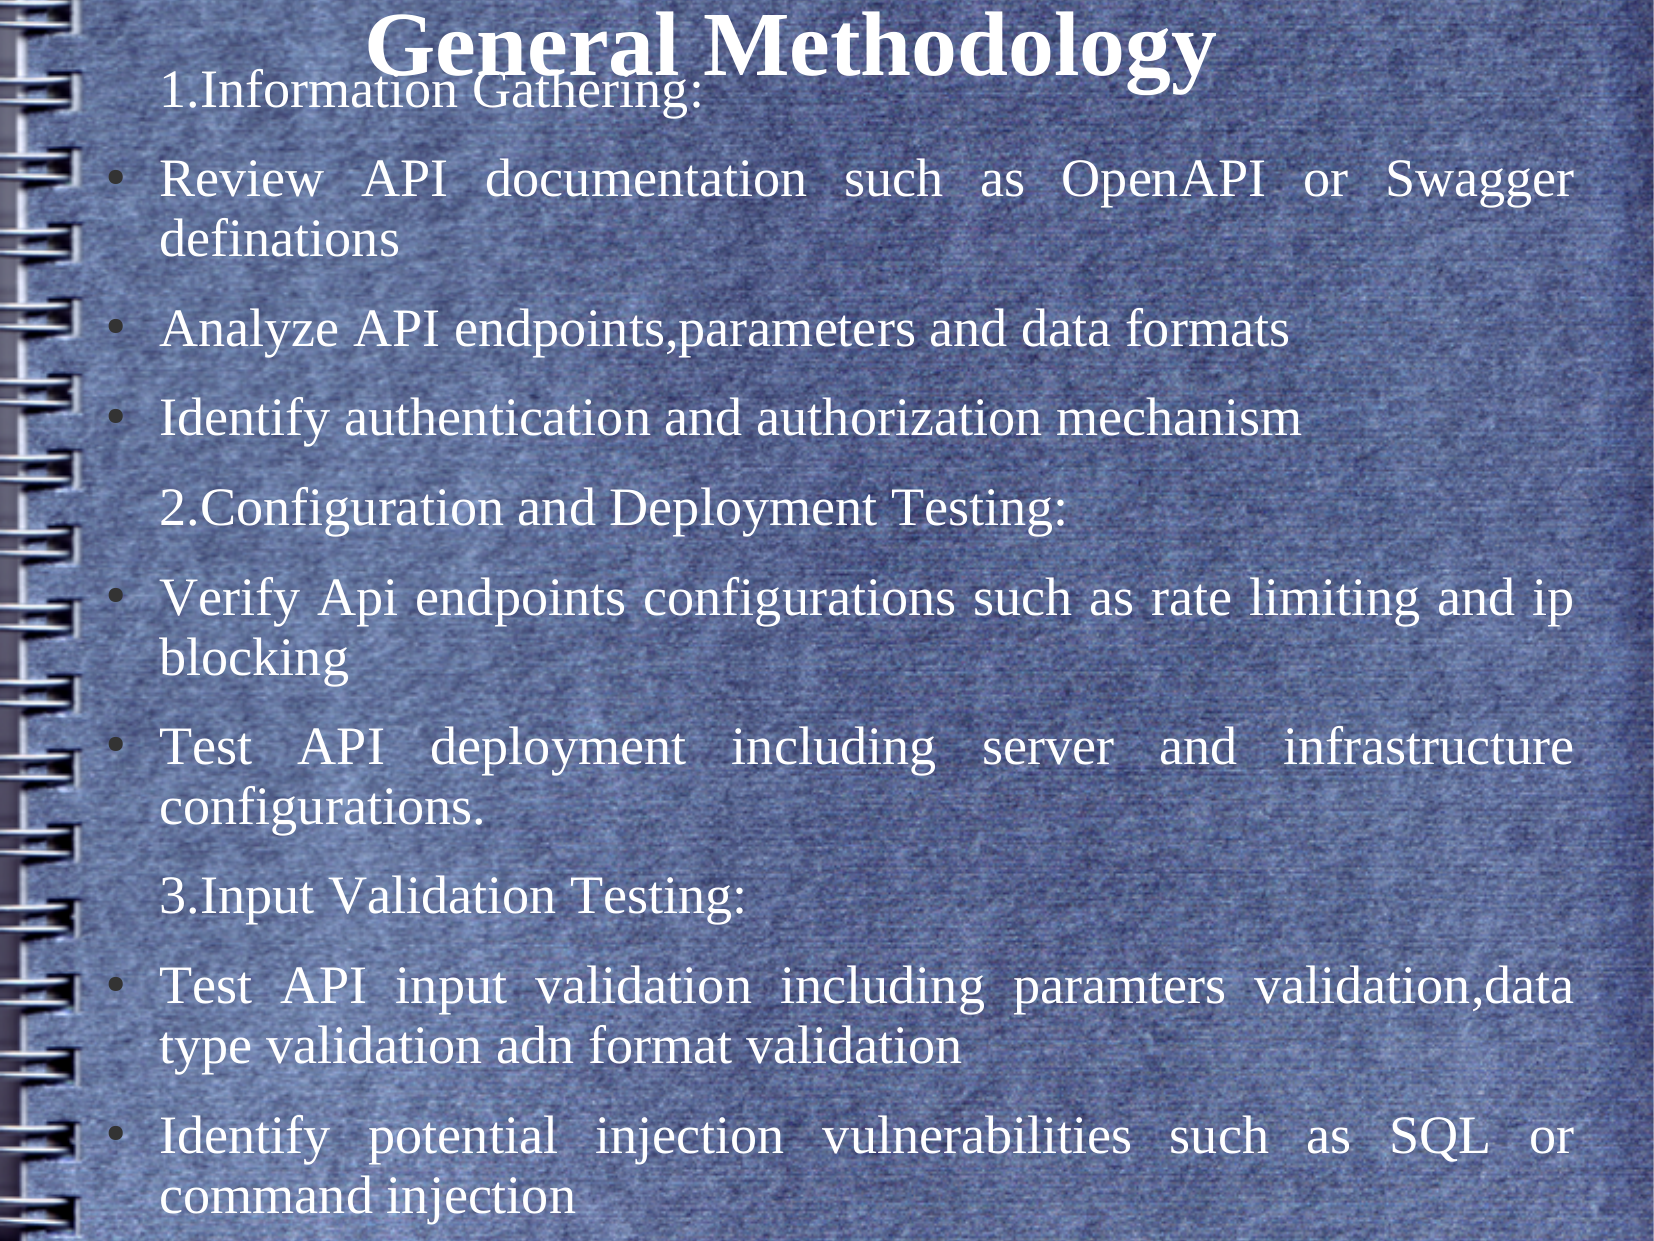

# General Methodology
1.Information Gathering:
Review API documentation such as OpenAPI or Swagger definations
Analyze API endpoints,parameters and data formats
Identify authentication and authorization mechanism
2.Configuration and Deployment Testing:
Verify Api endpoints configurations such as rate limiting and ip blocking
Test API deployment including server and infrastructure configurations.
3.Input Validation Testing:
Test API input validation including paramters validation,data type validation adn format validation
Identify potential injection vulnerabilities such as SQL or command injection